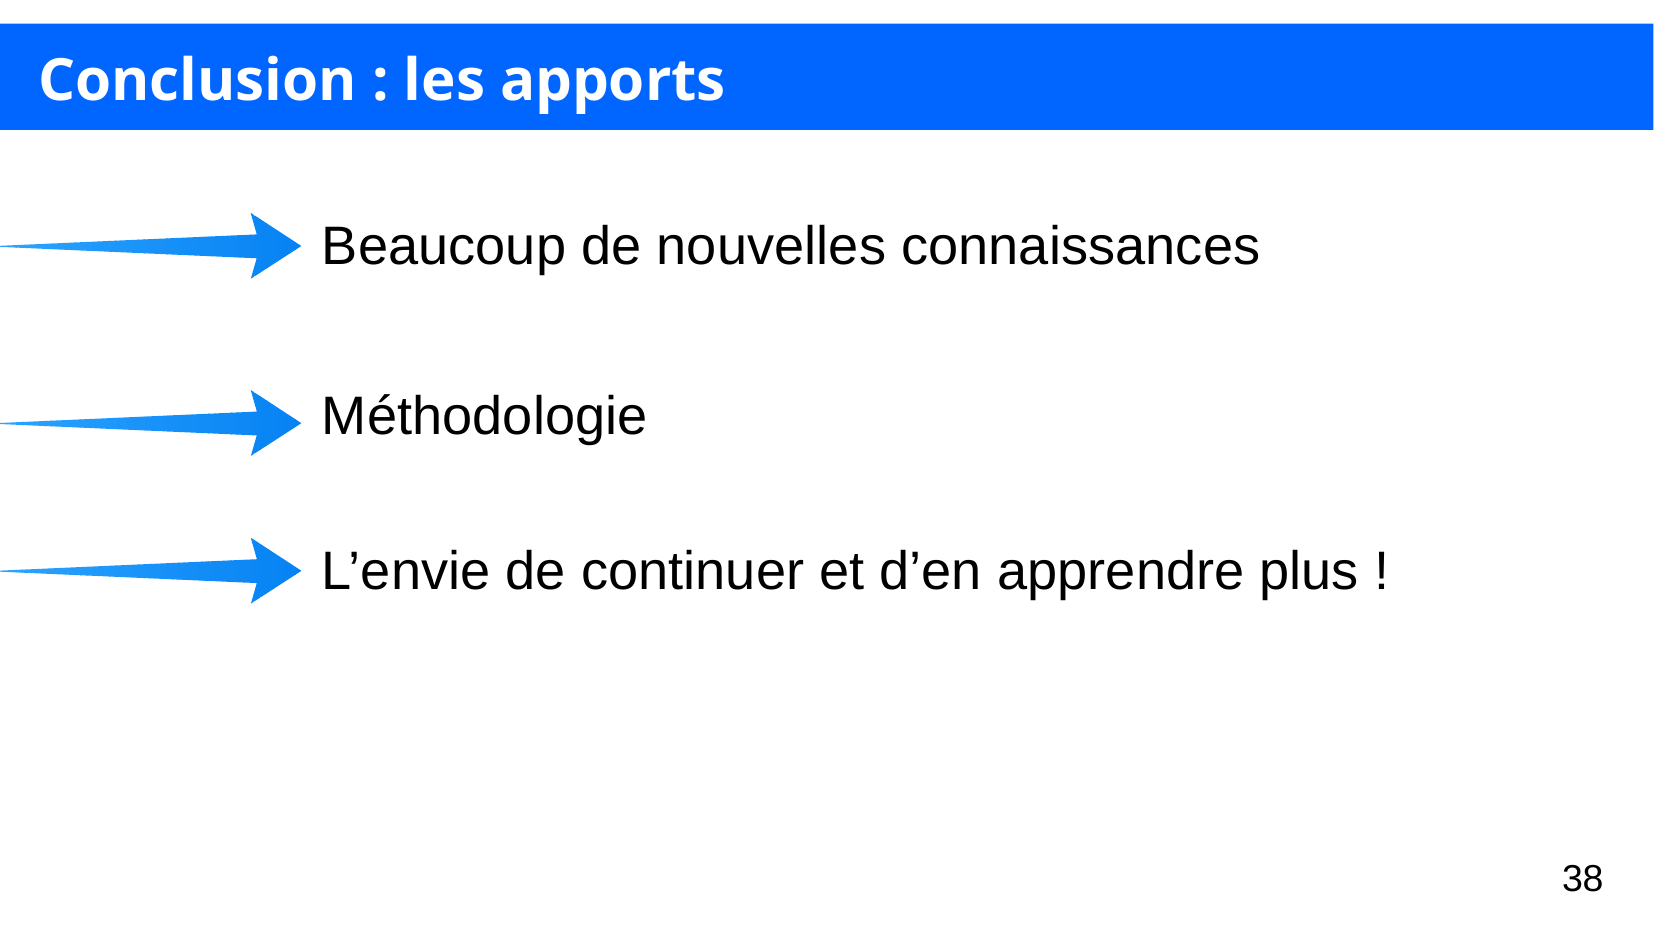

# Conclusion : les apports
Beaucoup de nouvelles connaissances
Méthodologie
L’envie de continuer et d’en apprendre plus !